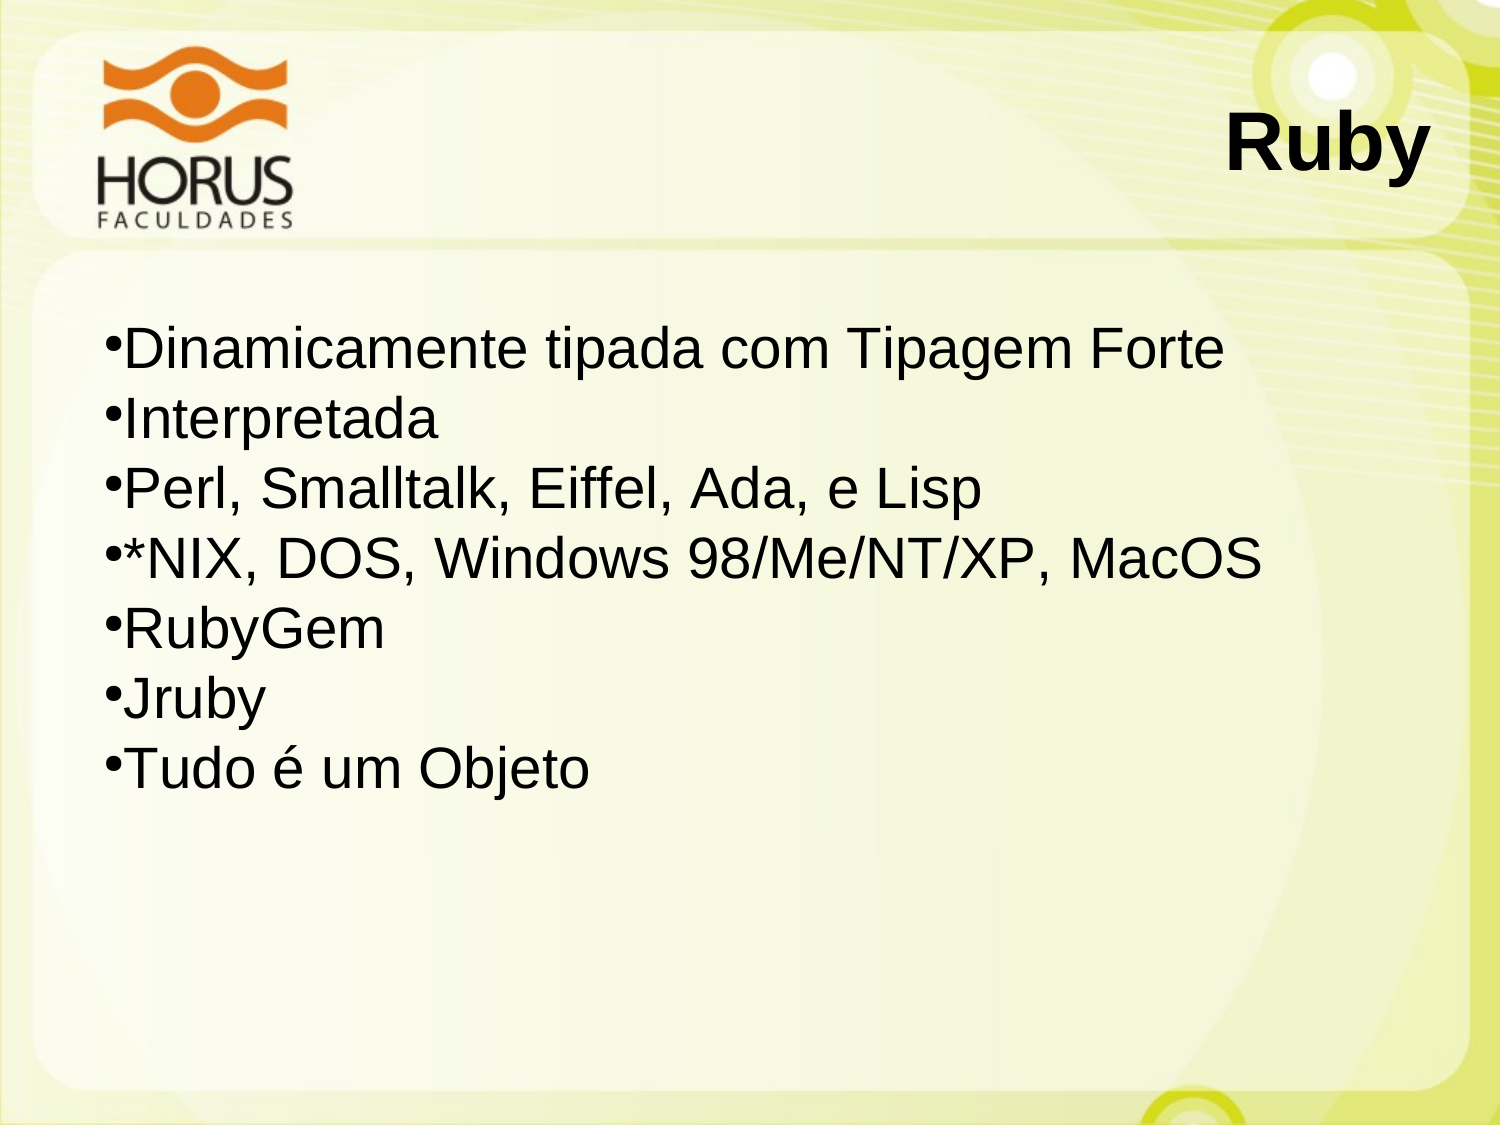

# Ruby
Dinamicamente tipada com Tipagem Forte
Interpretada
Perl, Smalltalk, Eiffel, Ada, e Lisp
*NIX, DOS, Windows 98/Me/NT/XP, MacOS
RubyGem
Jruby
Tudo é um Objeto